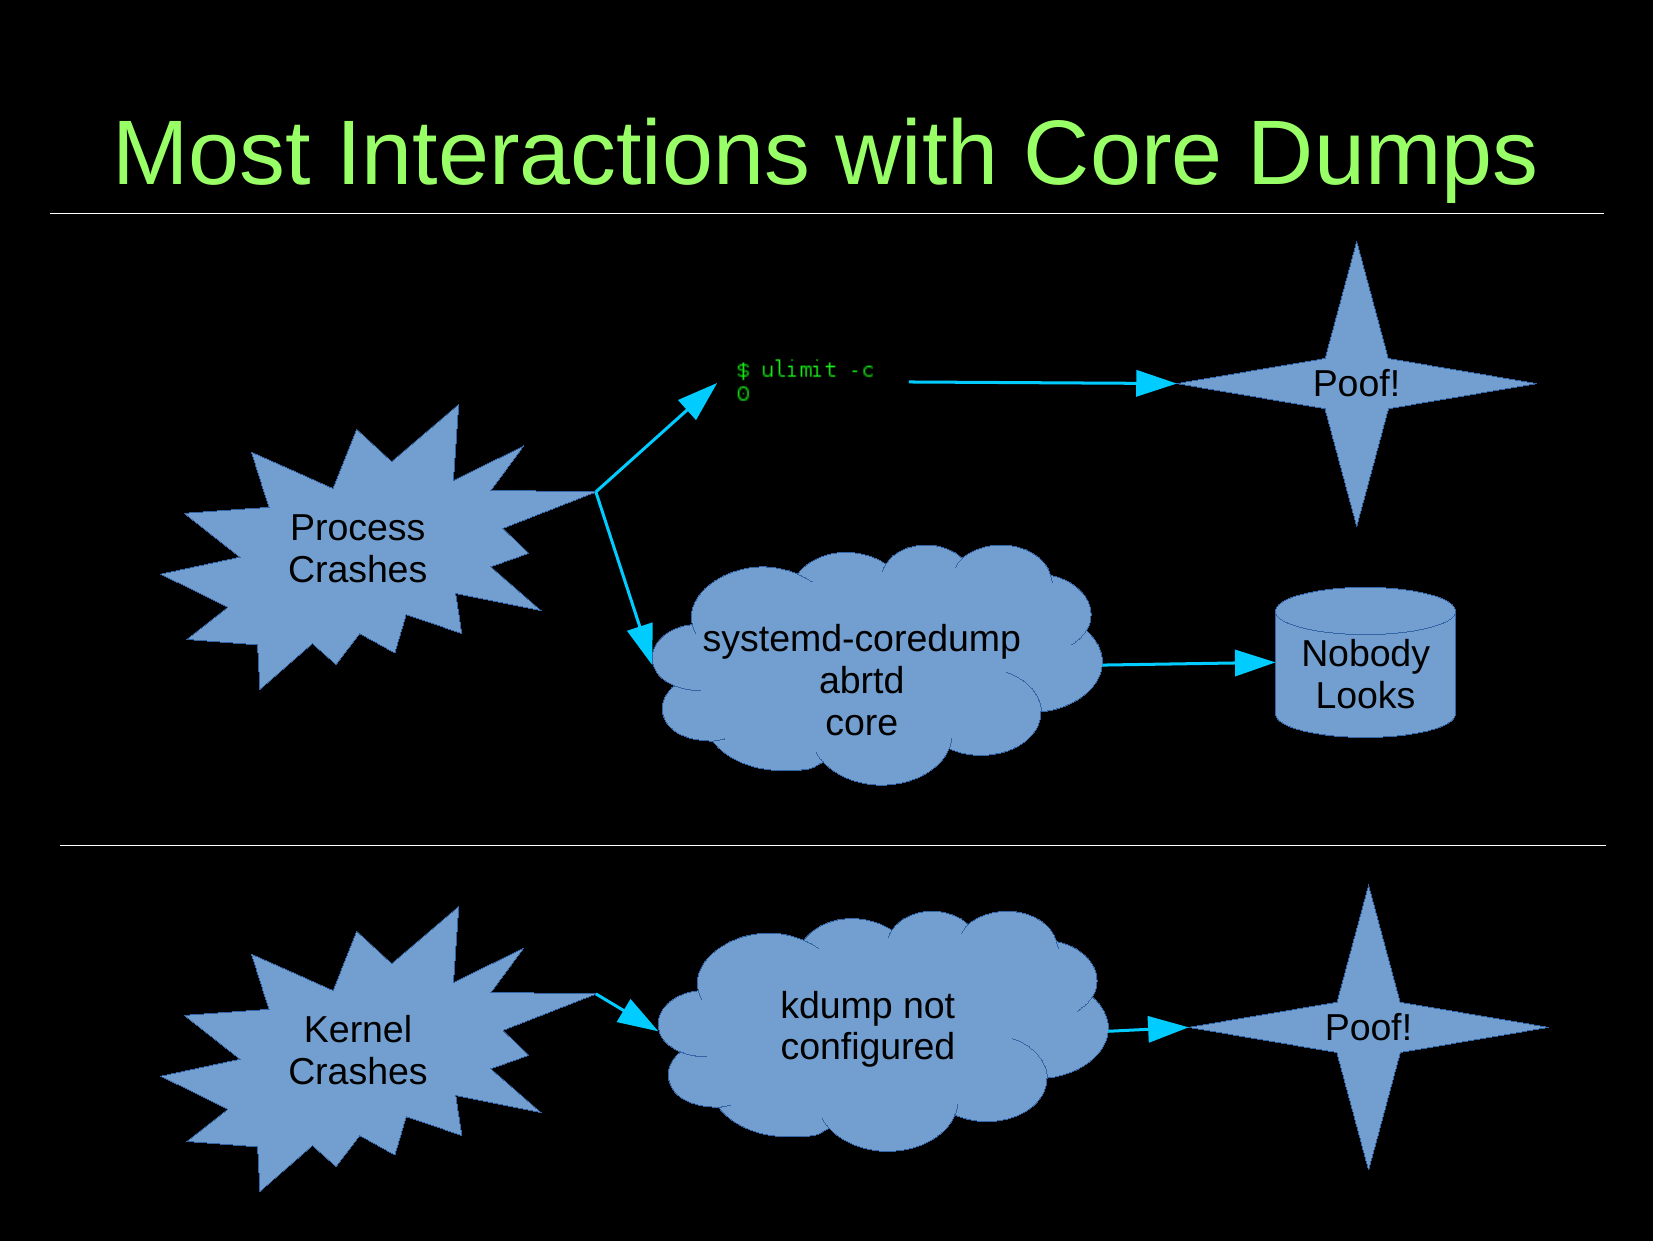

# Most Interactions with Core Dumps
Poof!
Process
Crashes
systemd-coredump
abrtd
core
Nobody
Looks
Poof!
Kernel
Crashes
kdump not
configured